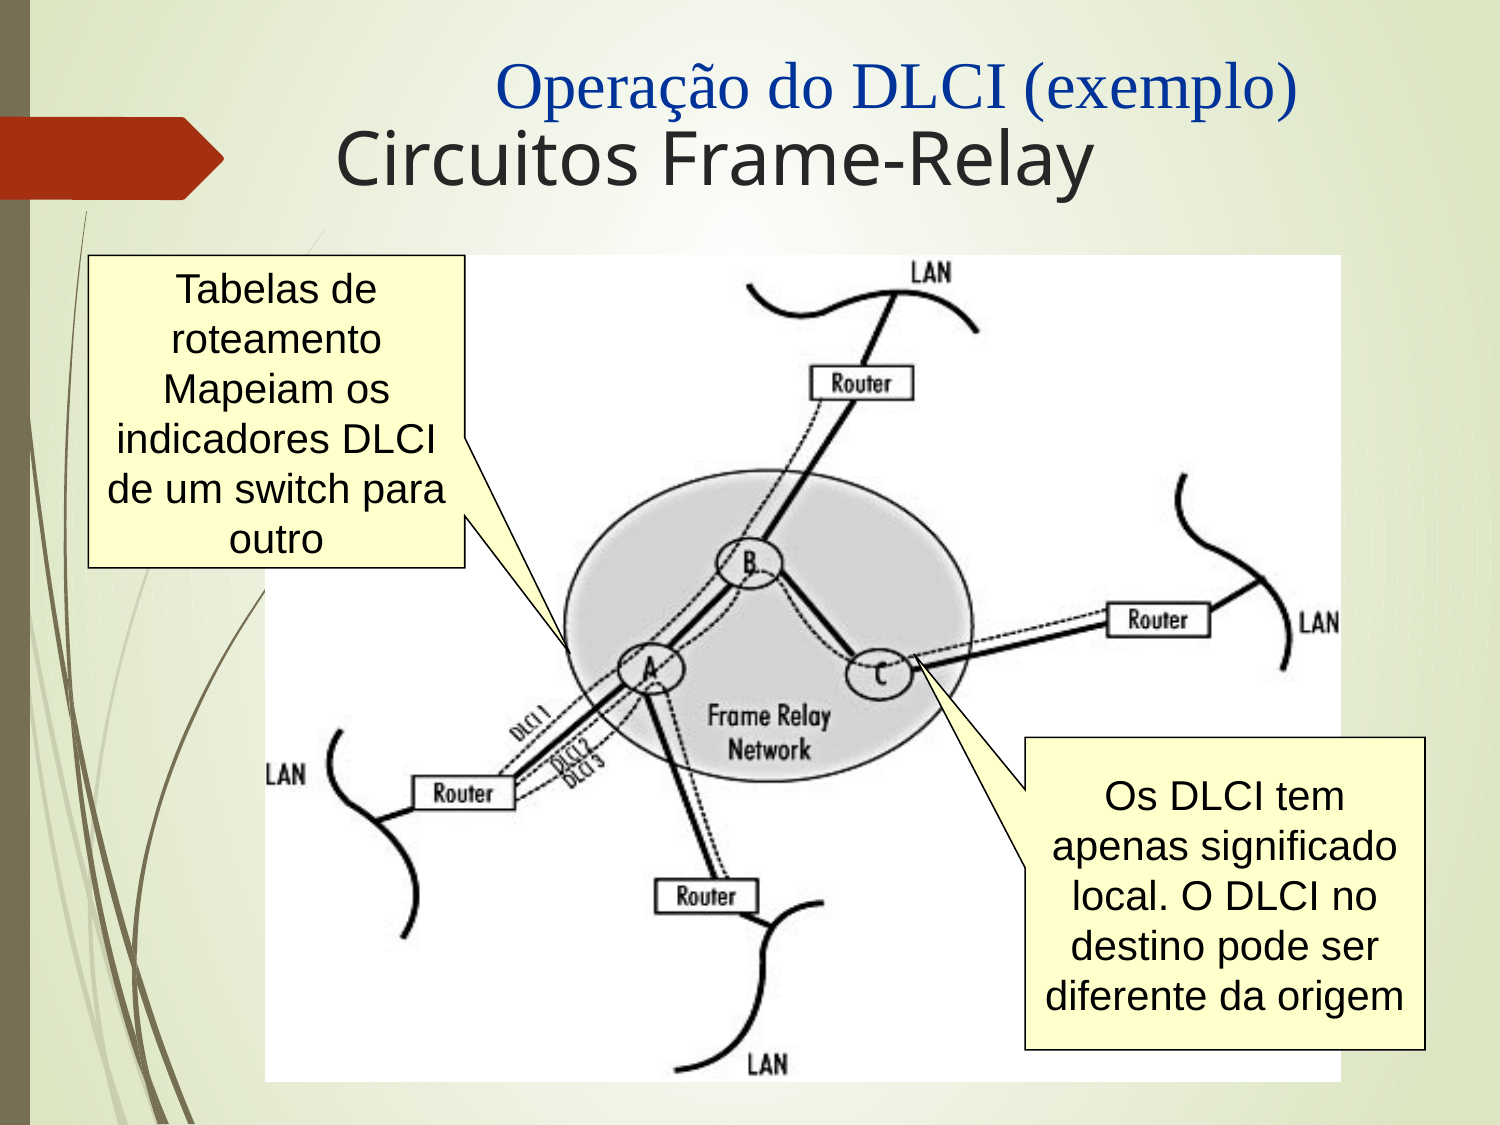

Operação do DLCI (exemplo)
# Circuitos Frame-Relay
Tabelas de roteamento
Mapeiam os indicadores DLCI de um switch para outro
Os DLCI tem apenas significado local. O DLCI no destino pode ser diferente da origem